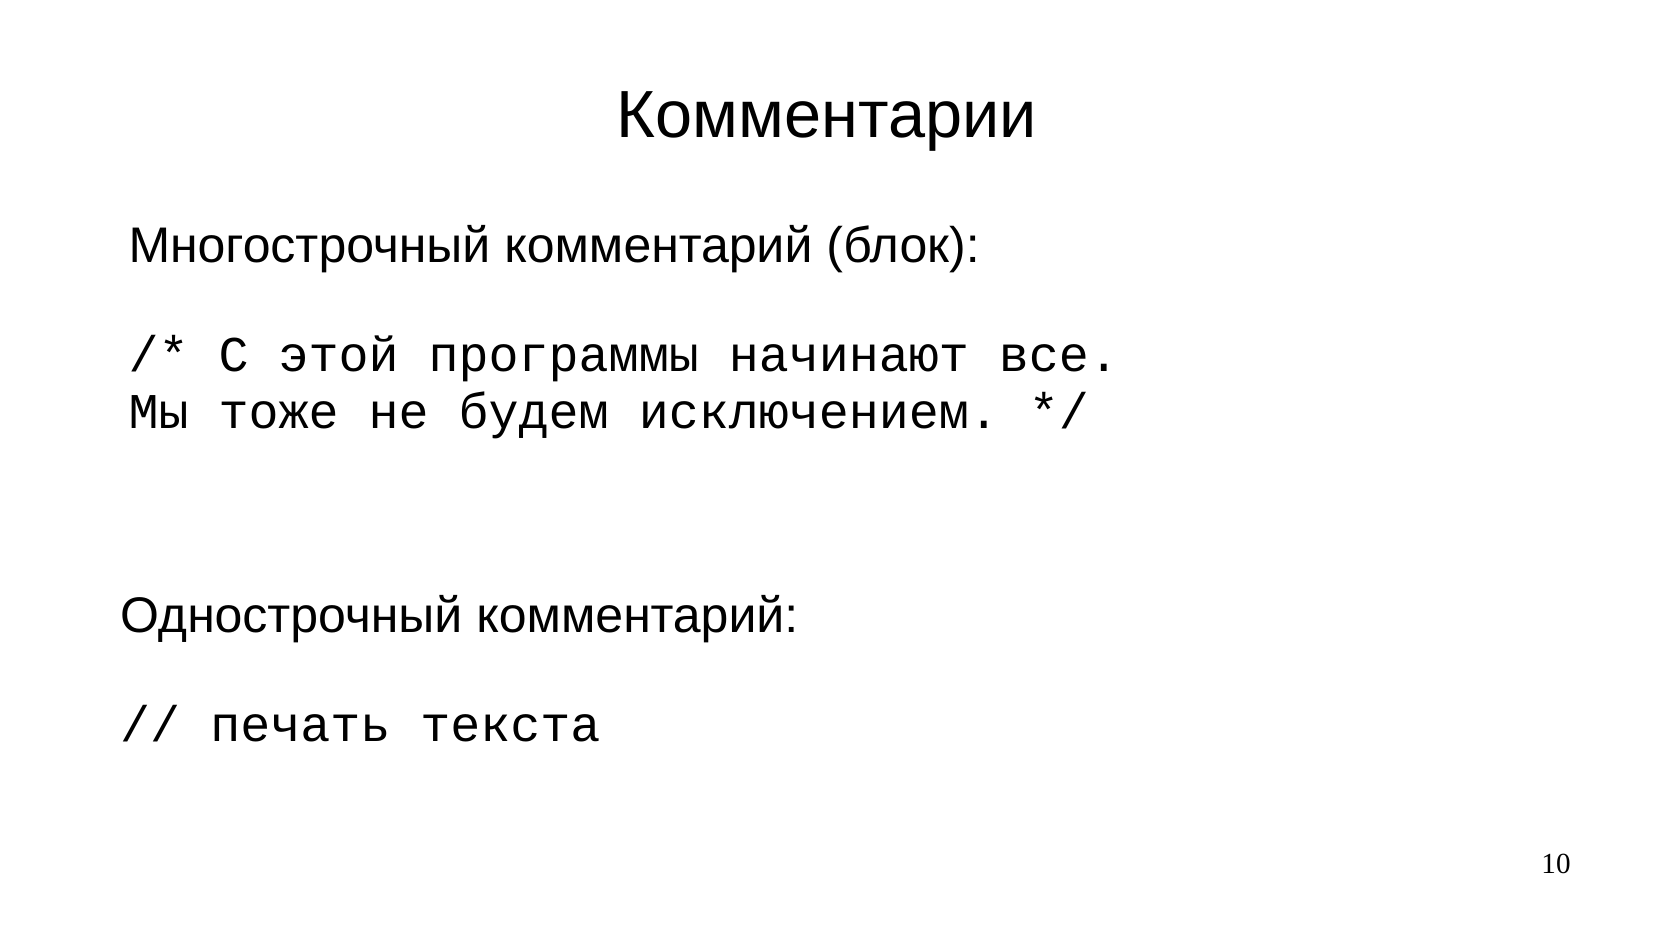

# Комментарии
Многострочный комментарий (блок):
/* С этой программы начинают все.
Мы тоже не будем исключением. */
Однострочный комментарий:
// печать текста
10